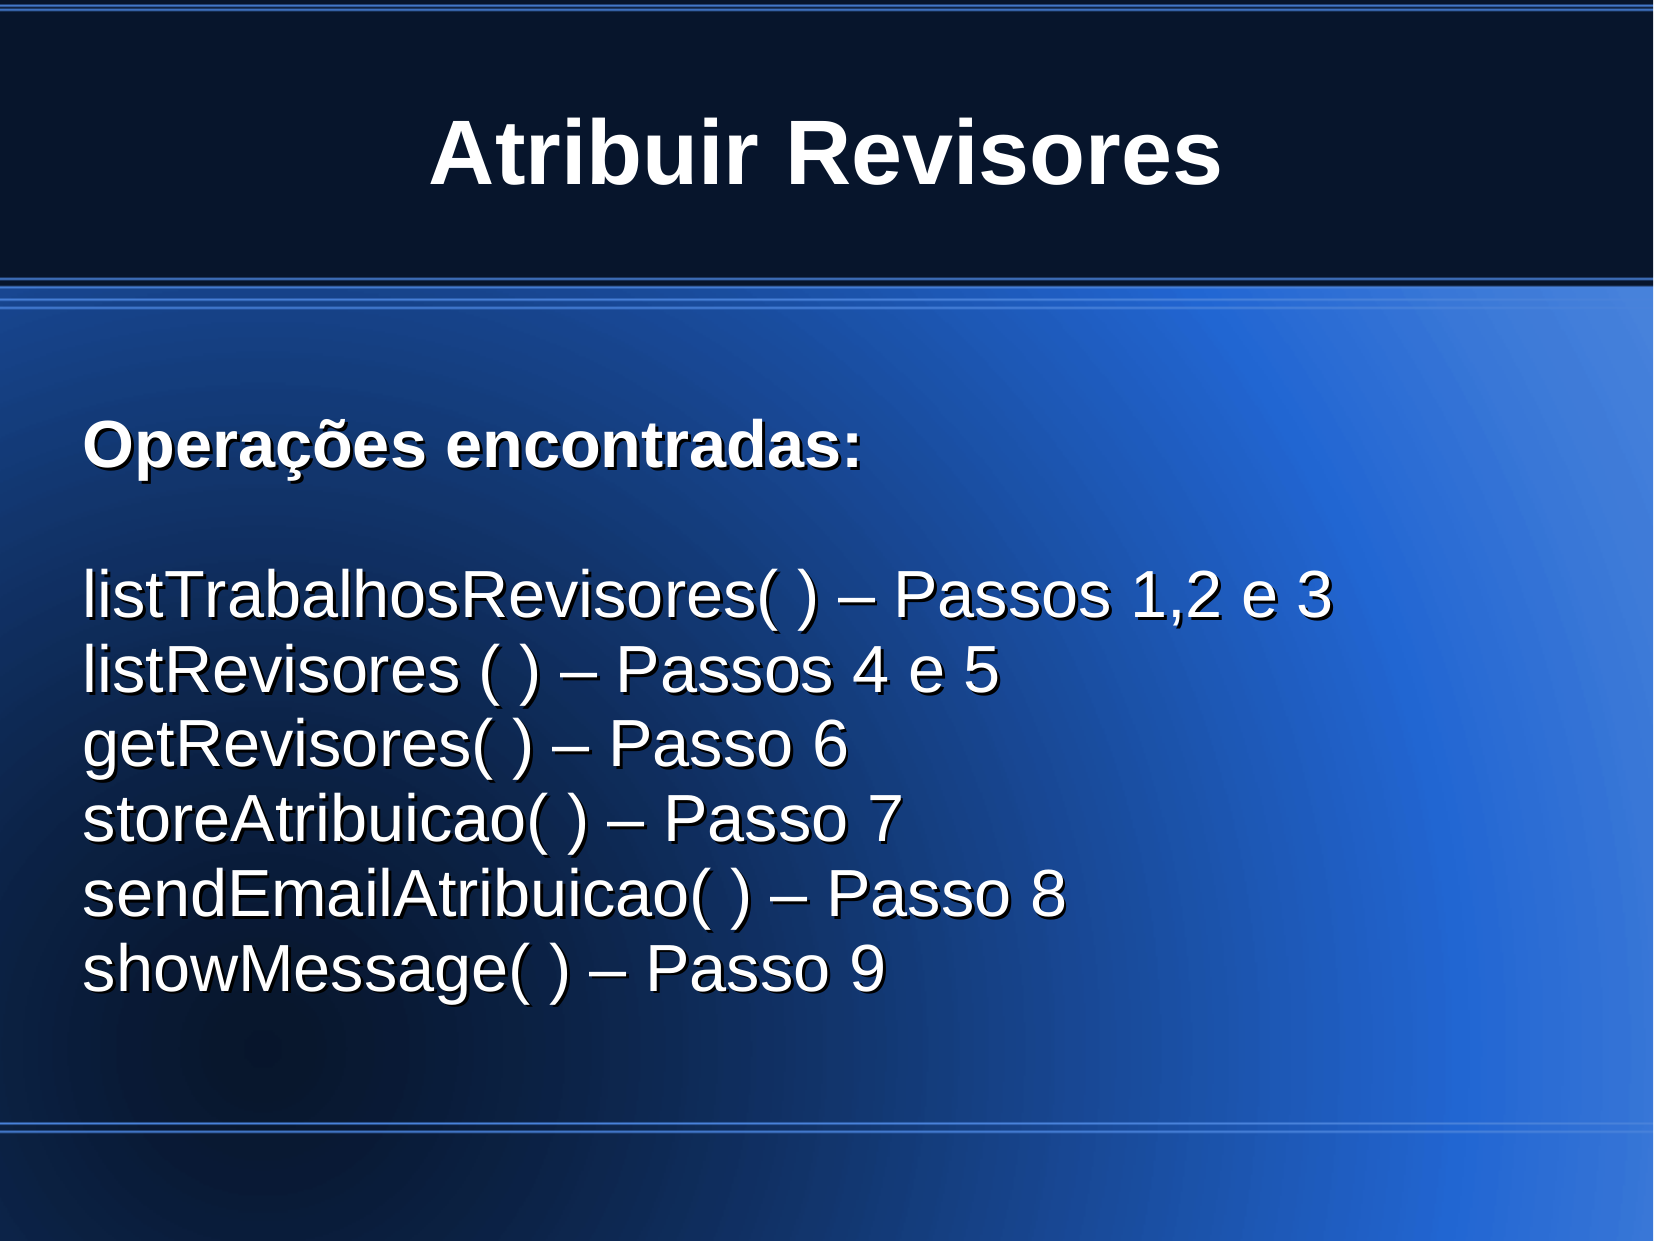

# Atribuir Revisores
Operações encontradas:
listTrabalhosRevisores( ) – Passos 1,2 e 3
listRevisores ( ) – Passos 4 e 5
getRevisores( ) – Passo 6
storeAtribuicao( ) – Passo 7
sendEmailAtribuicao( ) – Passo 8
showMessage( ) – Passo 9